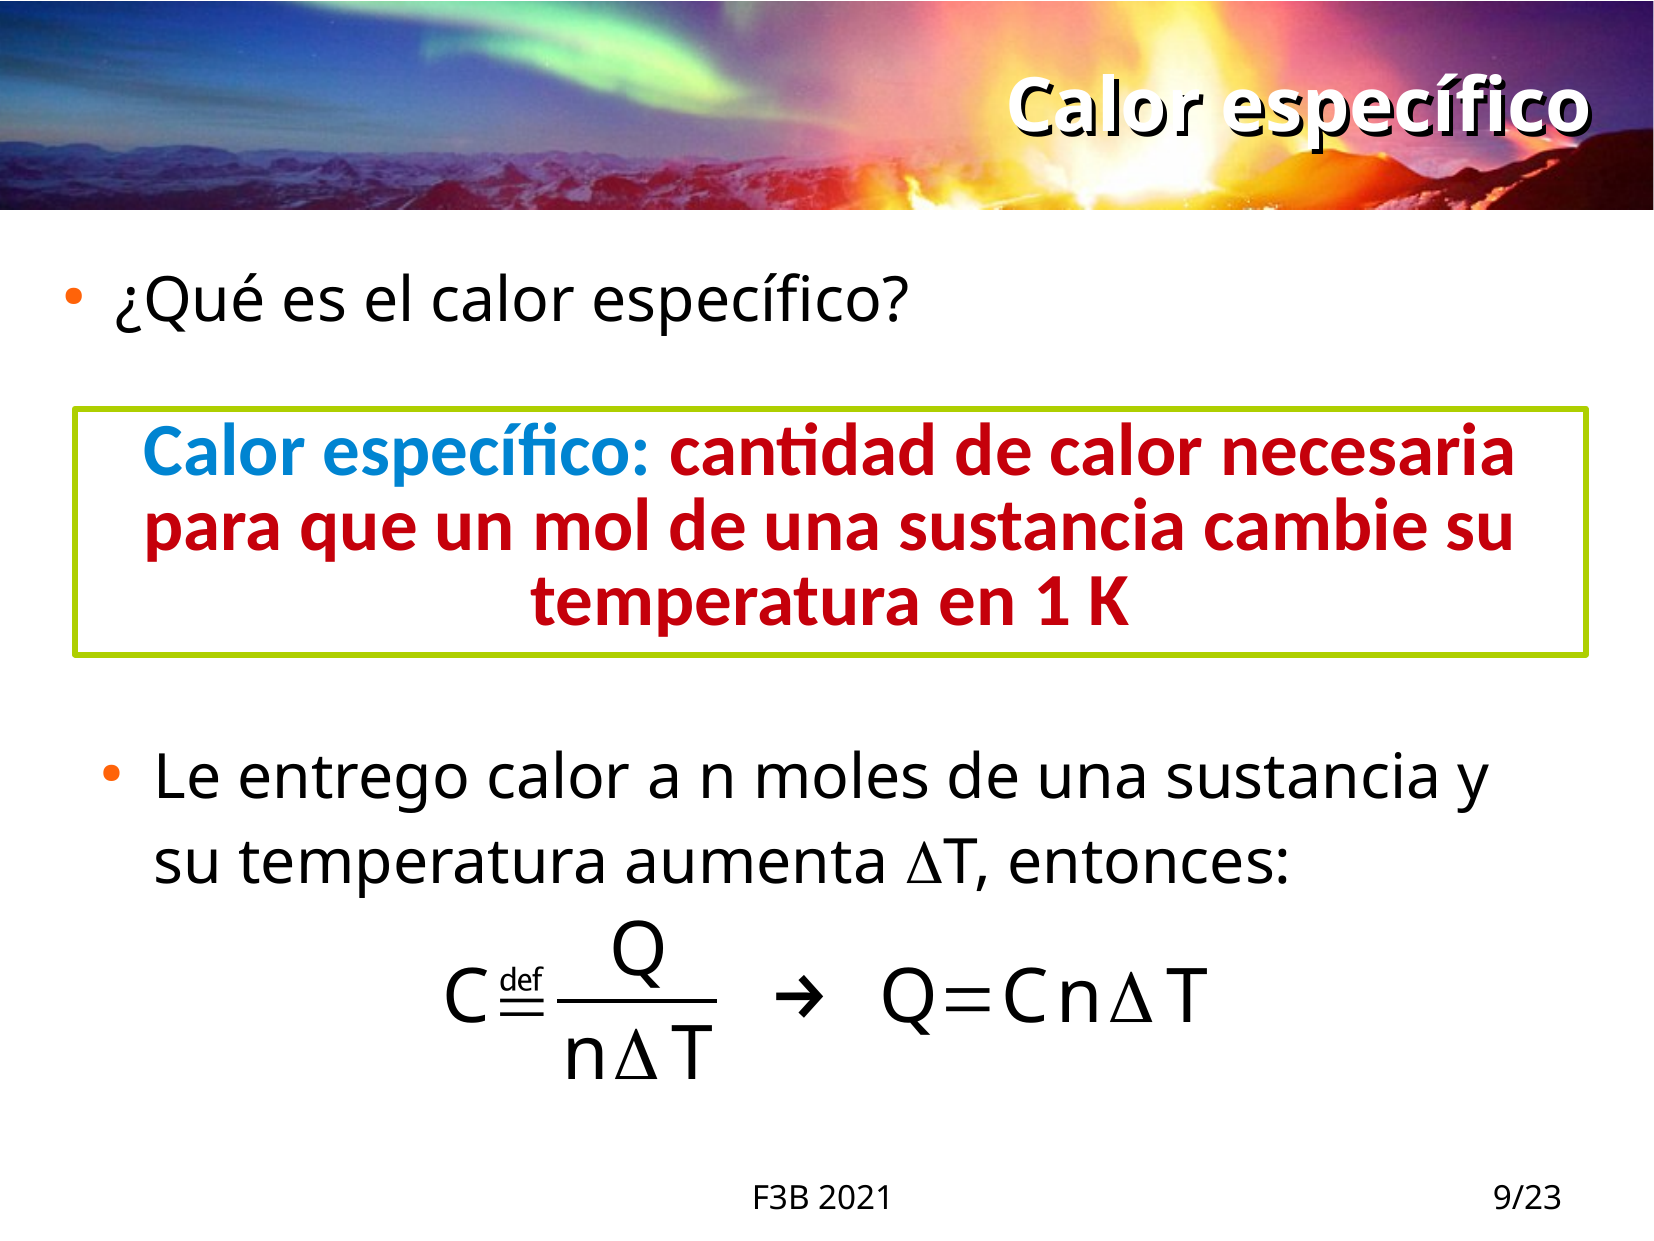

# Calor específico
¿Qué es el calor específico?
Calor específico: cantidad de calor necesaria para que un mol de una sustancia cambie su temperatura en 1 K
Le entrego calor a n moles de una sustancia y su temperatura aumenta DT, entonces:
F3B 2021
9